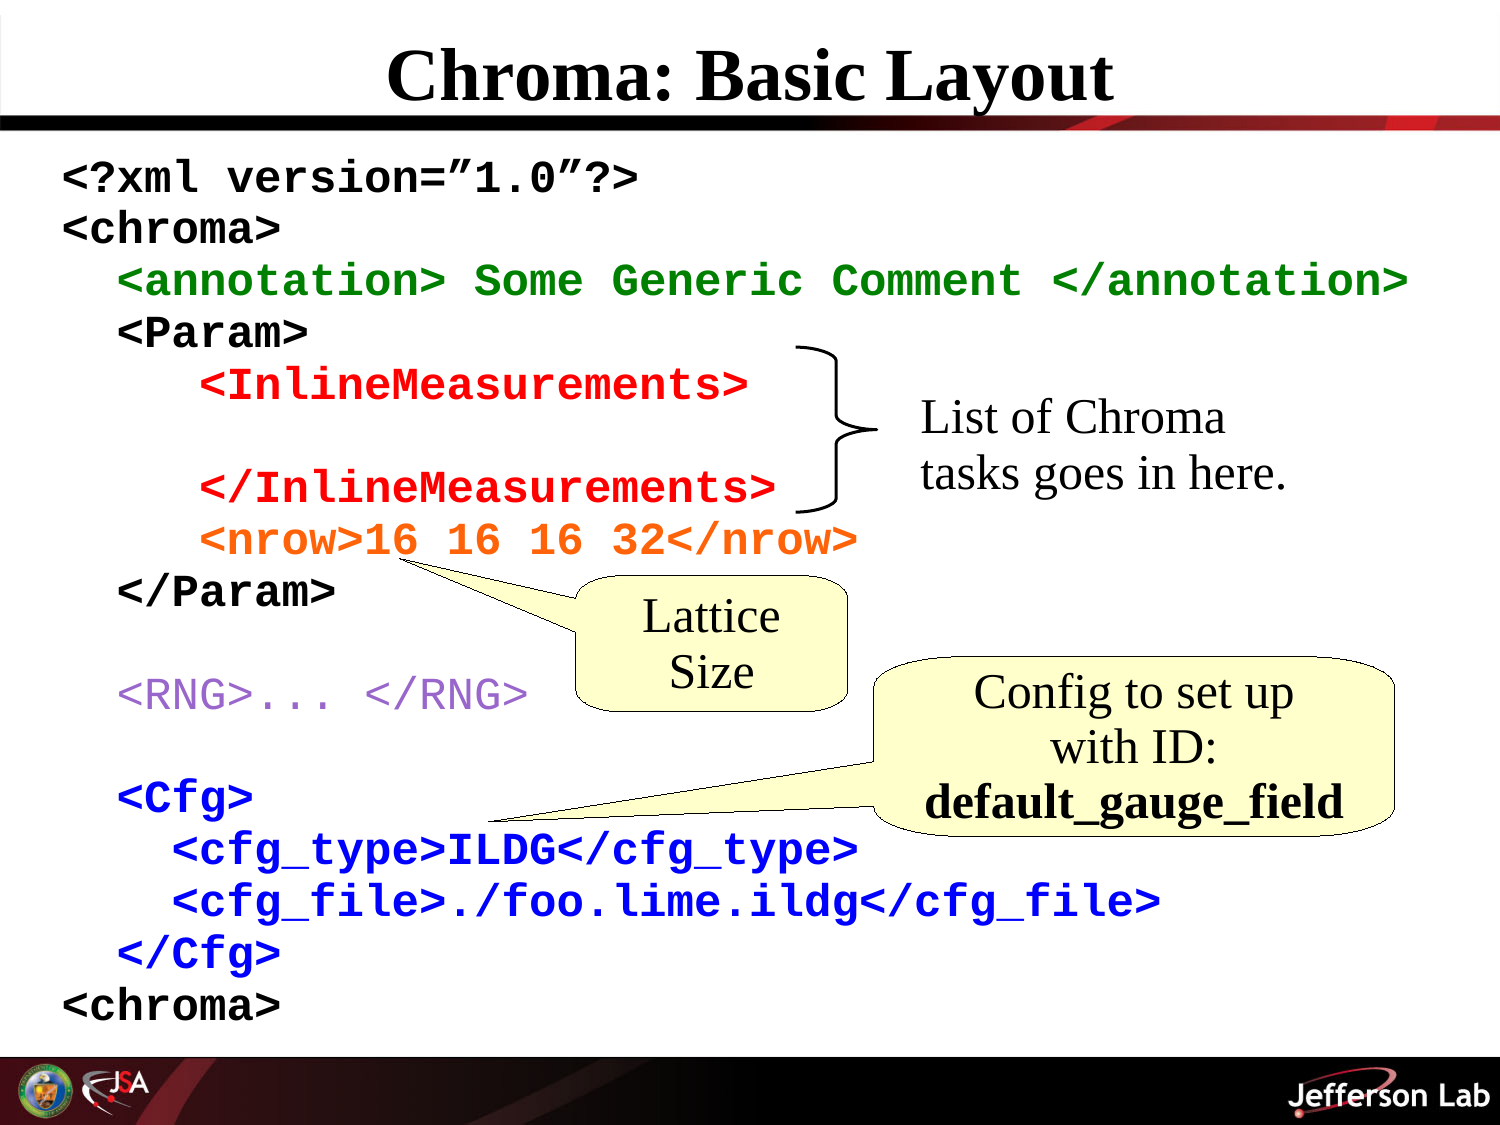

# Chroma: Basic Layout
<?xml version=”1.0”?>
<chroma>
 <annotation> Some Generic Comment </annotation>
 <Param>
 <InlineMeasurements>
 </InlineMeasurements>
 <nrow>16 16 16 32</nrow>
 </Param>
 <RNG>... </RNG>
 <Cfg>
 <cfg_type>ILDG</cfg_type>
 <cfg_file>./foo.lime.ildg</cfg_file>
 </Cfg>
<chroma>
List of Chroma tasks goes in here.
Lattice
Size
Config to set up
with ID:
default_gauge_field